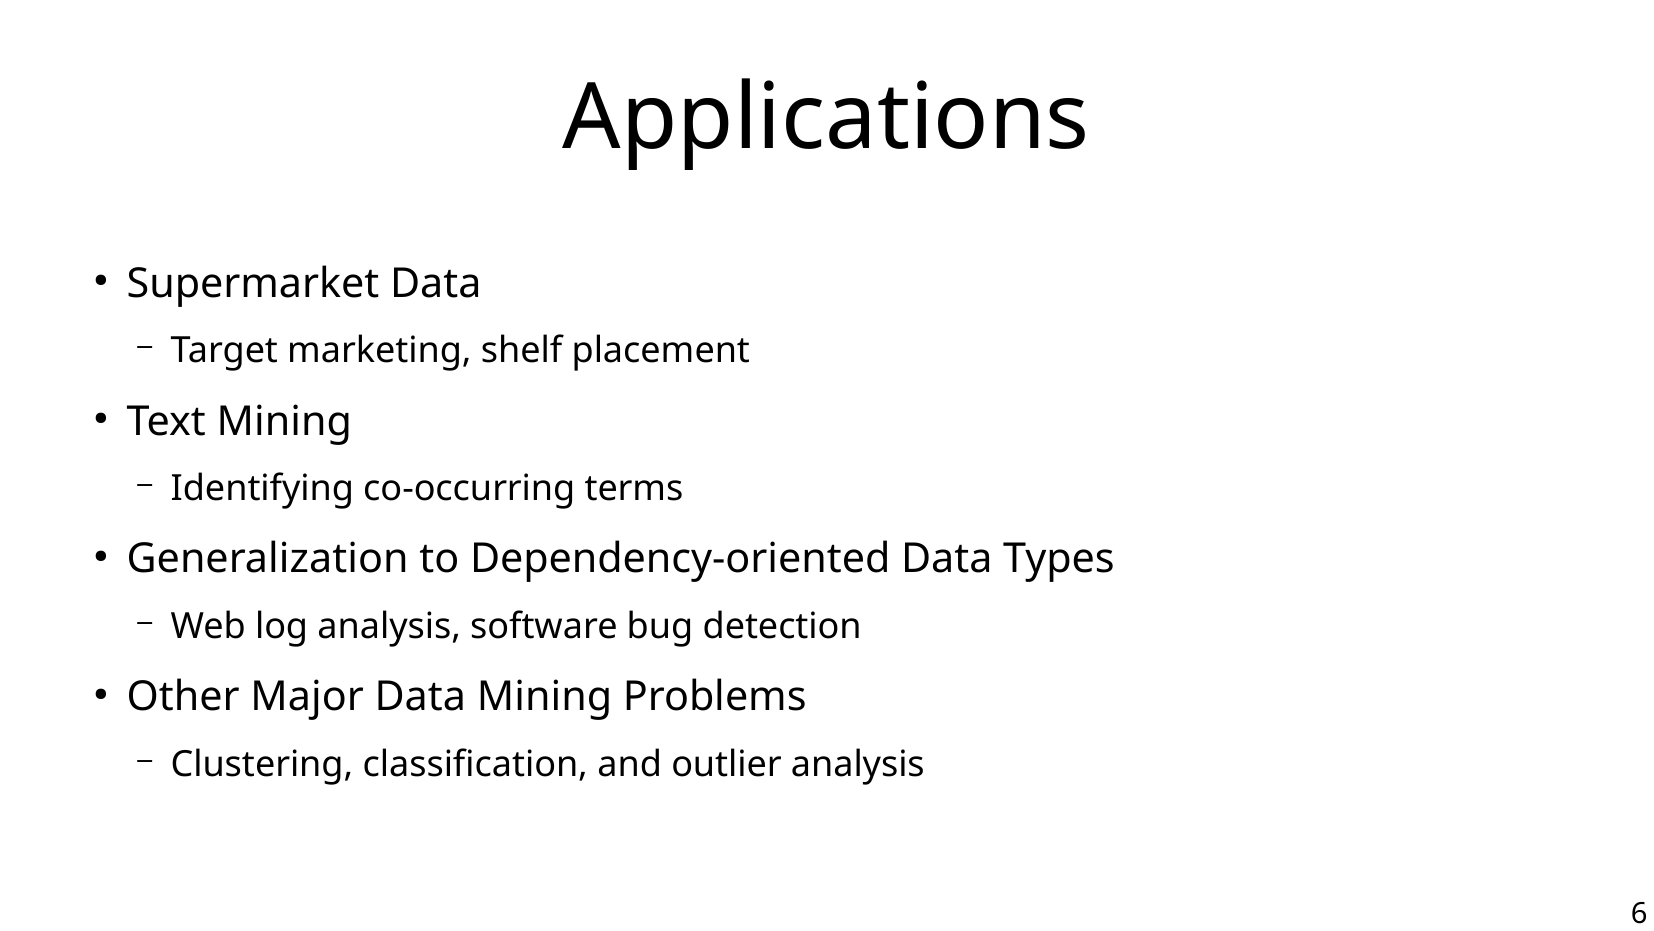

# Applications
Supermarket Data
Target marketing, shelf placement
Text Mining
Identifying co-occurring terms
Generalization to Dependency-oriented Data Types
Web log analysis, software bug detection
Other Major Data Mining Problems
Clustering, classification, and outlier analysis
6